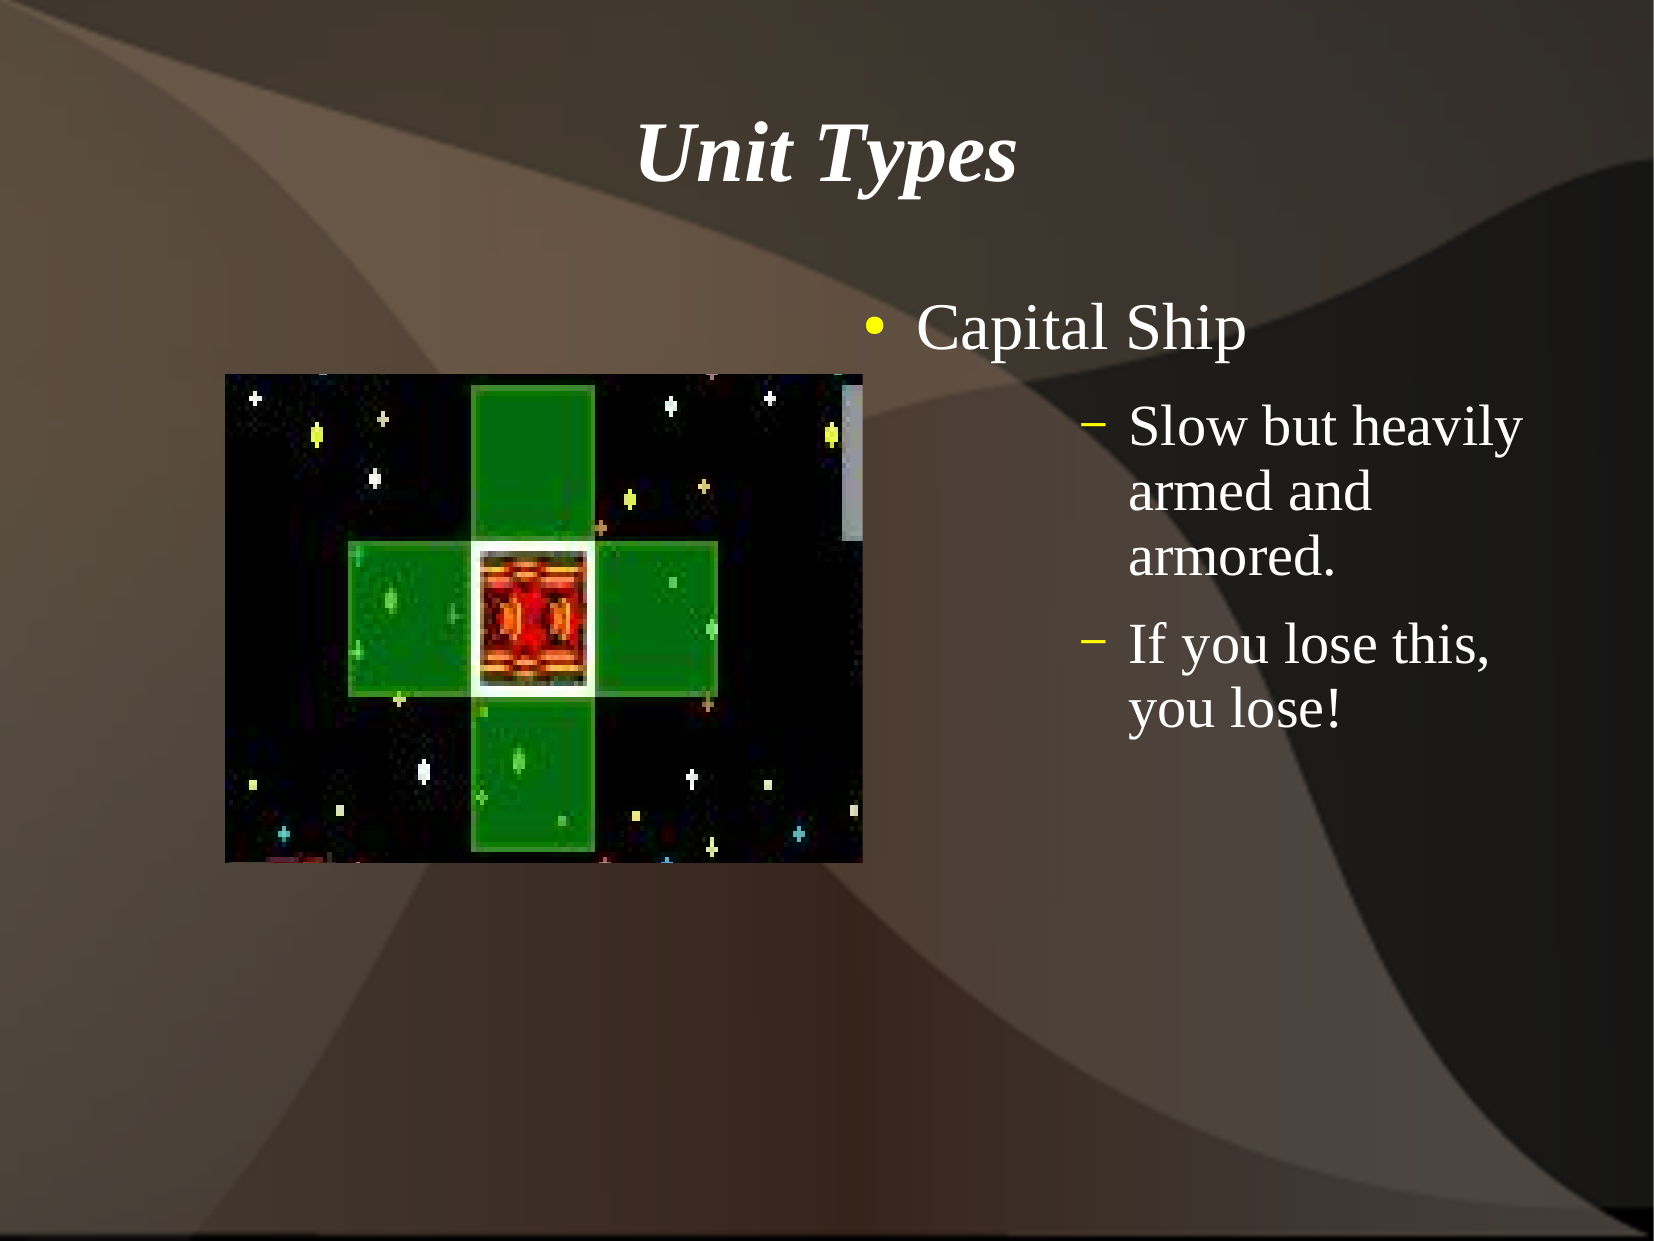

# Unit Types
Capital Ship
Slow but heavily armed and armored.
If you lose this, you lose!